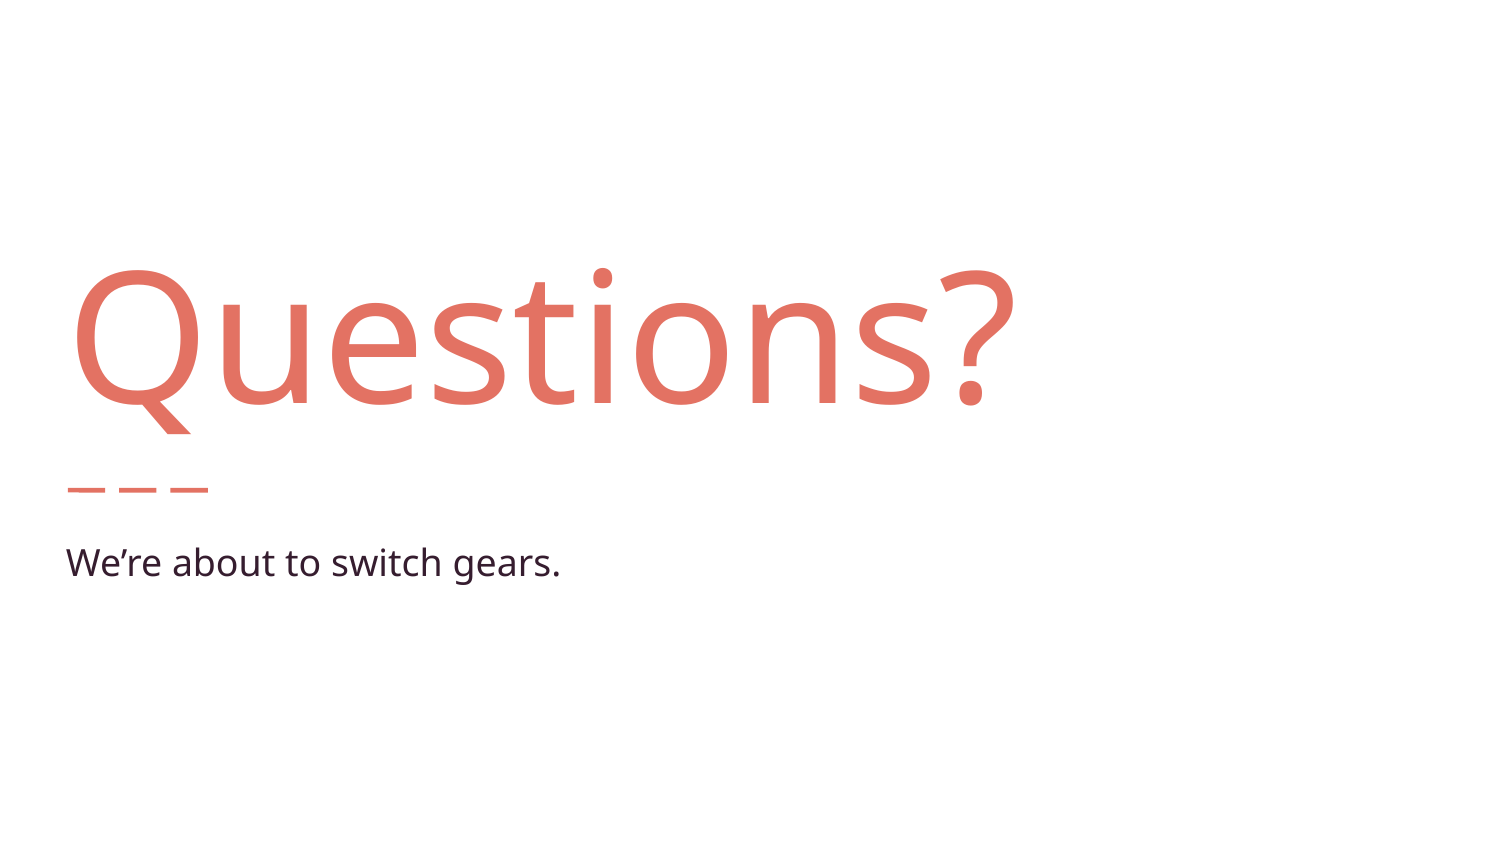

# Questions?
We’re about to switch gears.